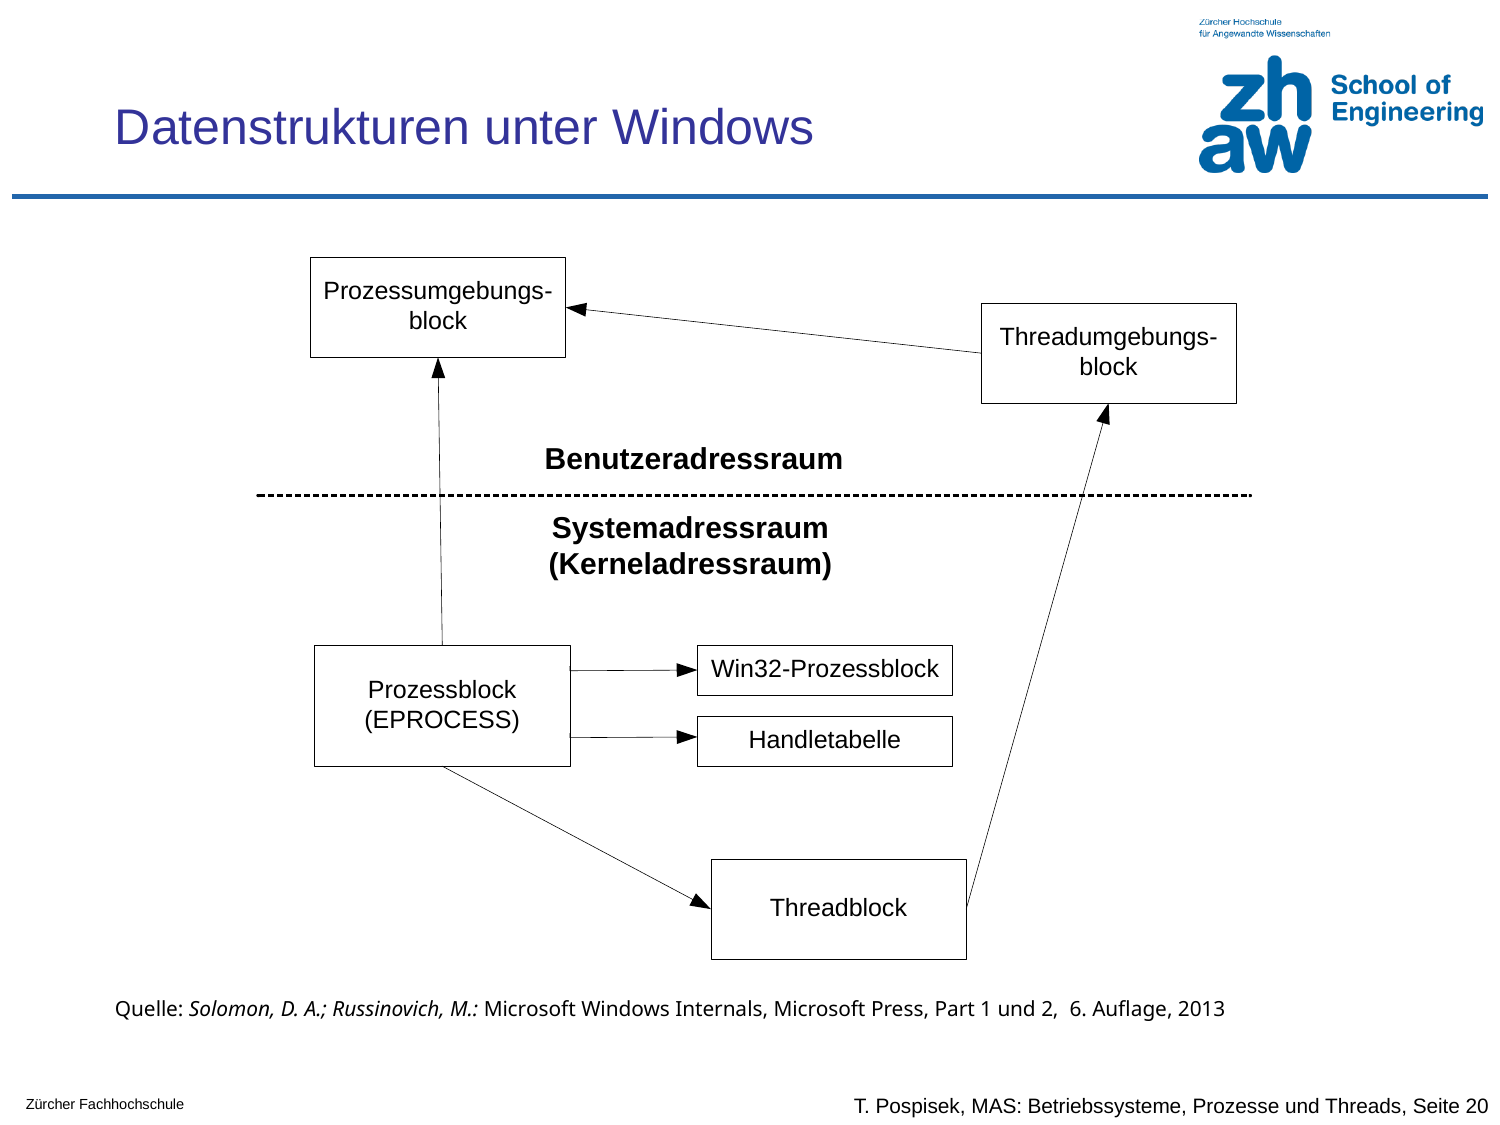

# Datenstrukturen unter Windows
Quelle: Solomon, D. A.; Russinovich, M.: Microsoft Windows Internals, Microsoft Press, Part 1 und 2, 6. Auflage, 2013